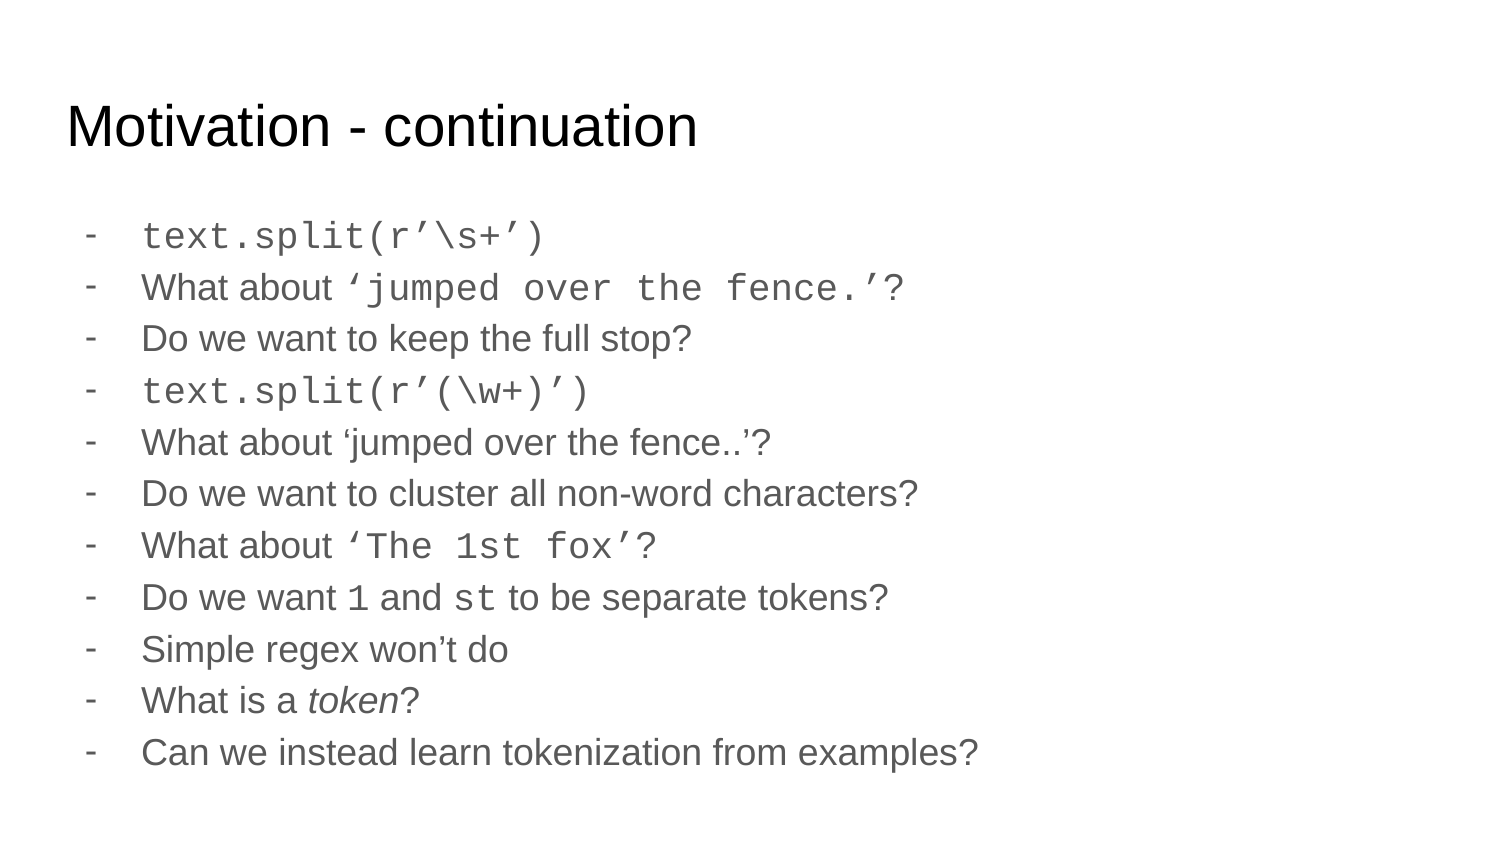

# Motivation - continuation
text.split(r’\s+’)
What about ‘jumped over the fence.’?
Do we want to keep the full stop?
text.split(r’(\w+)’)
What about ‘jumped over the fence..’?
Do we want to cluster all non-word characters?
What about ‘The 1st fox’?
Do we want 1 and st to be separate tokens?
Simple regex won’t do
What is a token?
Can we instead learn tokenization from examples?